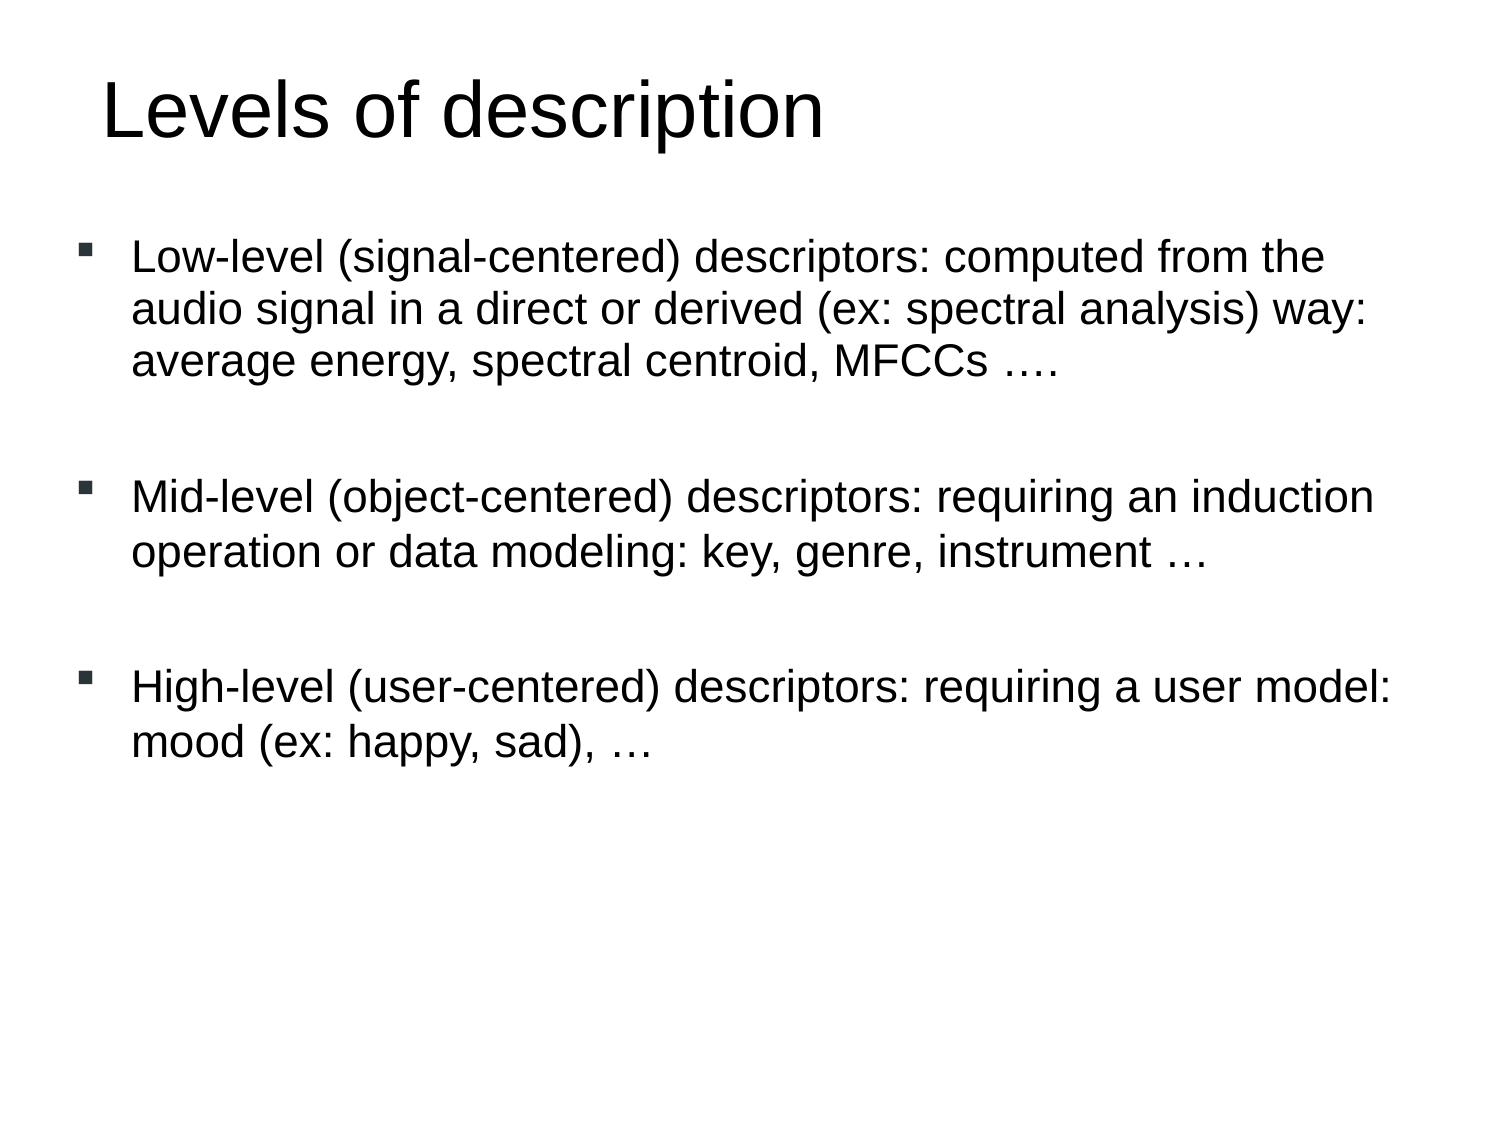

# Levels of description
Low-level (signal-centered) descriptors: computed from the audio signal in a direct or derived (ex: spectral analysis) way: average energy, spectral centroid, MFCCs ….
Mid-level (object-centered) descriptors: requiring an induction operation or data modeling: key, genre, instrument …
High-level (user-centered) descriptors: requiring a user model: mood (ex: happy, sad), …